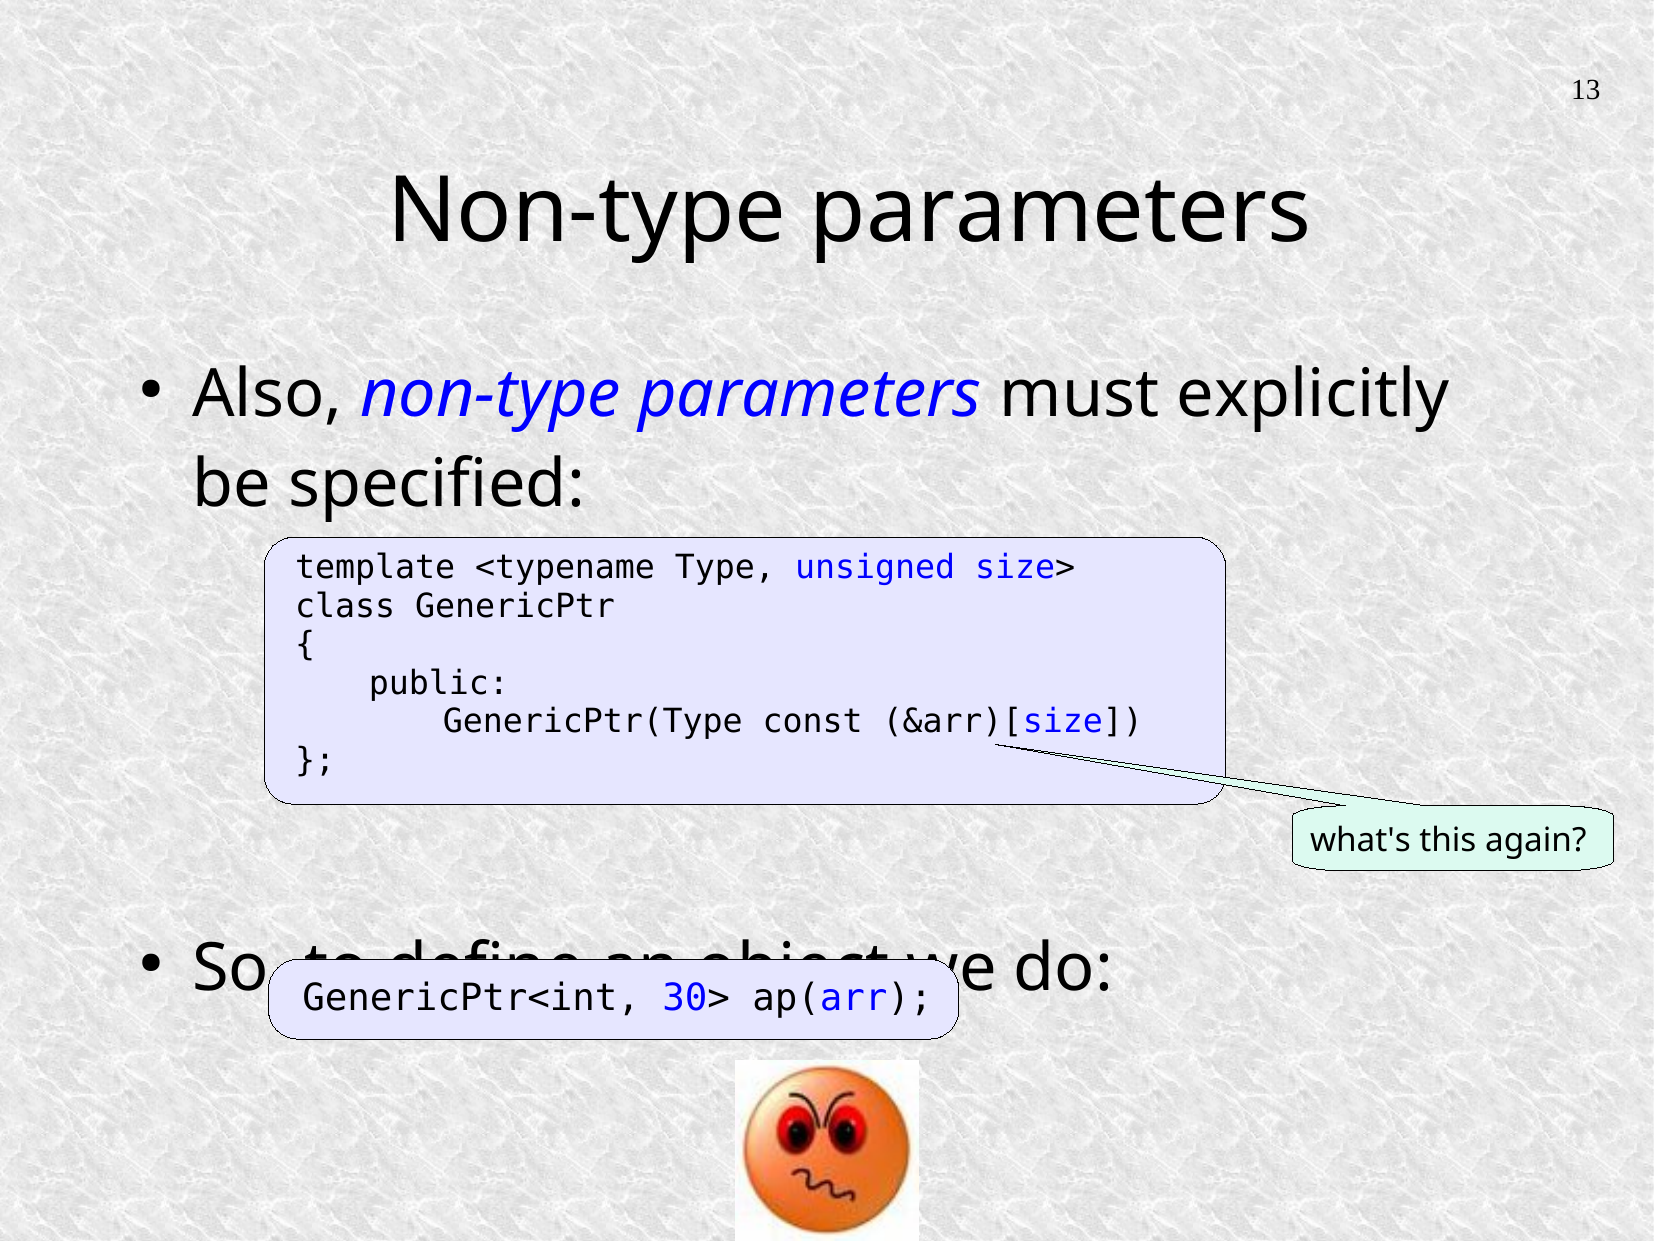

13
# Non-type parameters
Also, non-type parameters must explicitly be specified:
So, to define an object we do:
template <typename Type, unsigned size>
class GenericPtr
{
	public:
		GenericPtr(Type const (&arr)[size])
};
what's this again?
GenericPtr<int, 30> ap(arr);